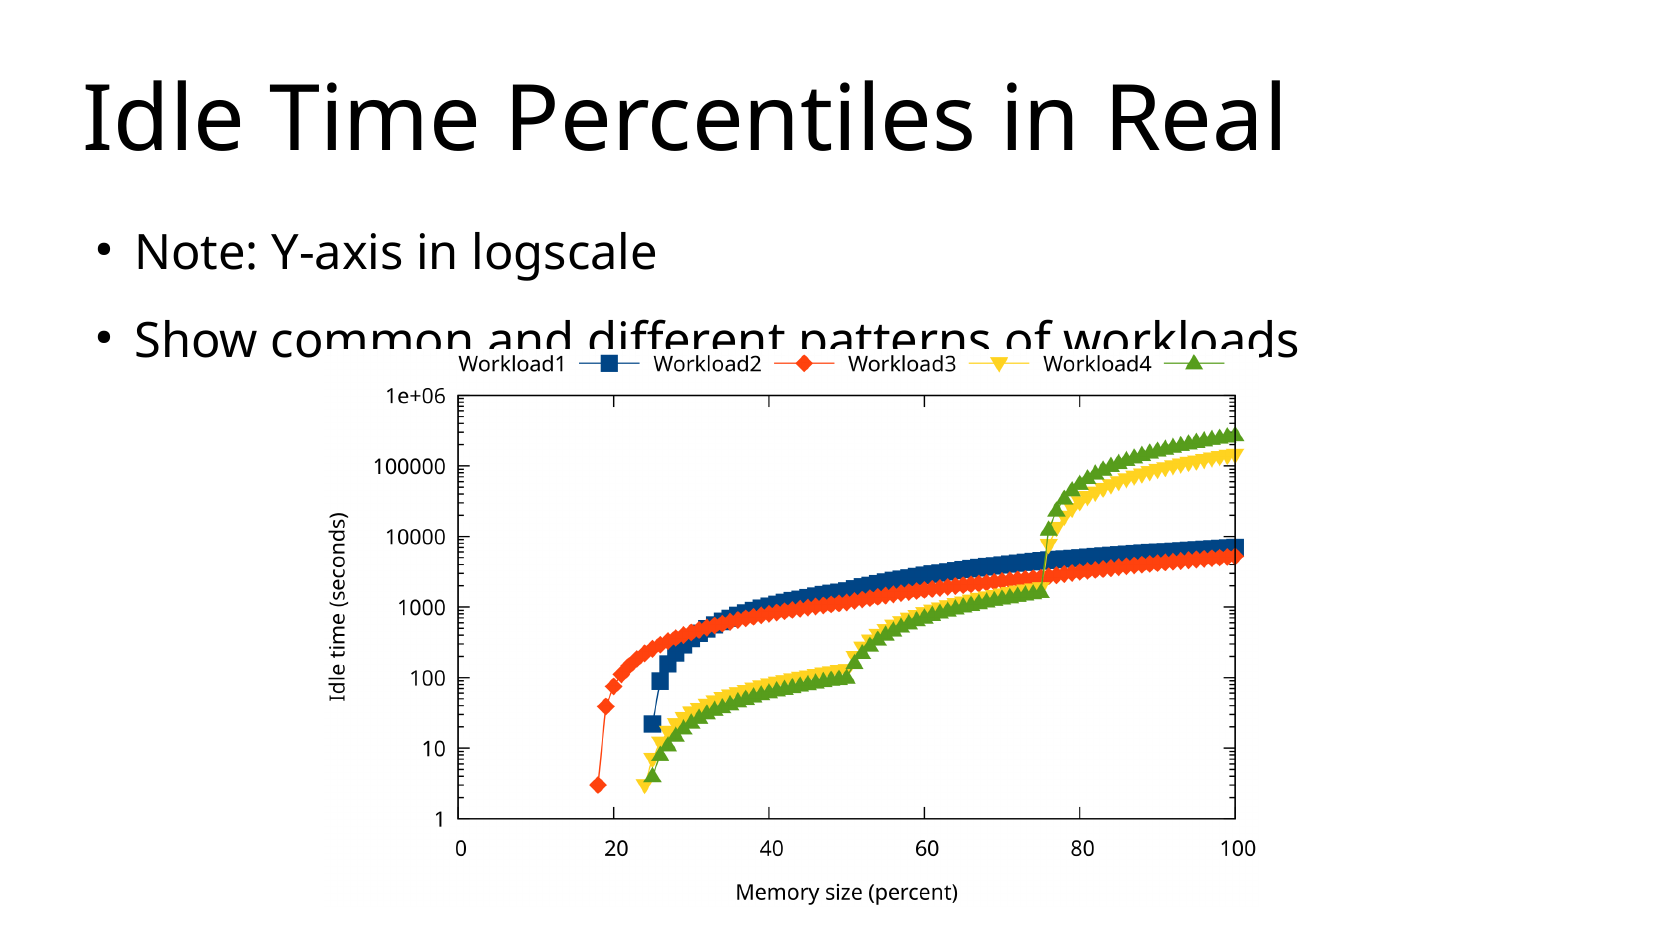

# Idle Time Percentiles in Real
Note: Y-axis in logscale
Show common and different patterns of workloads